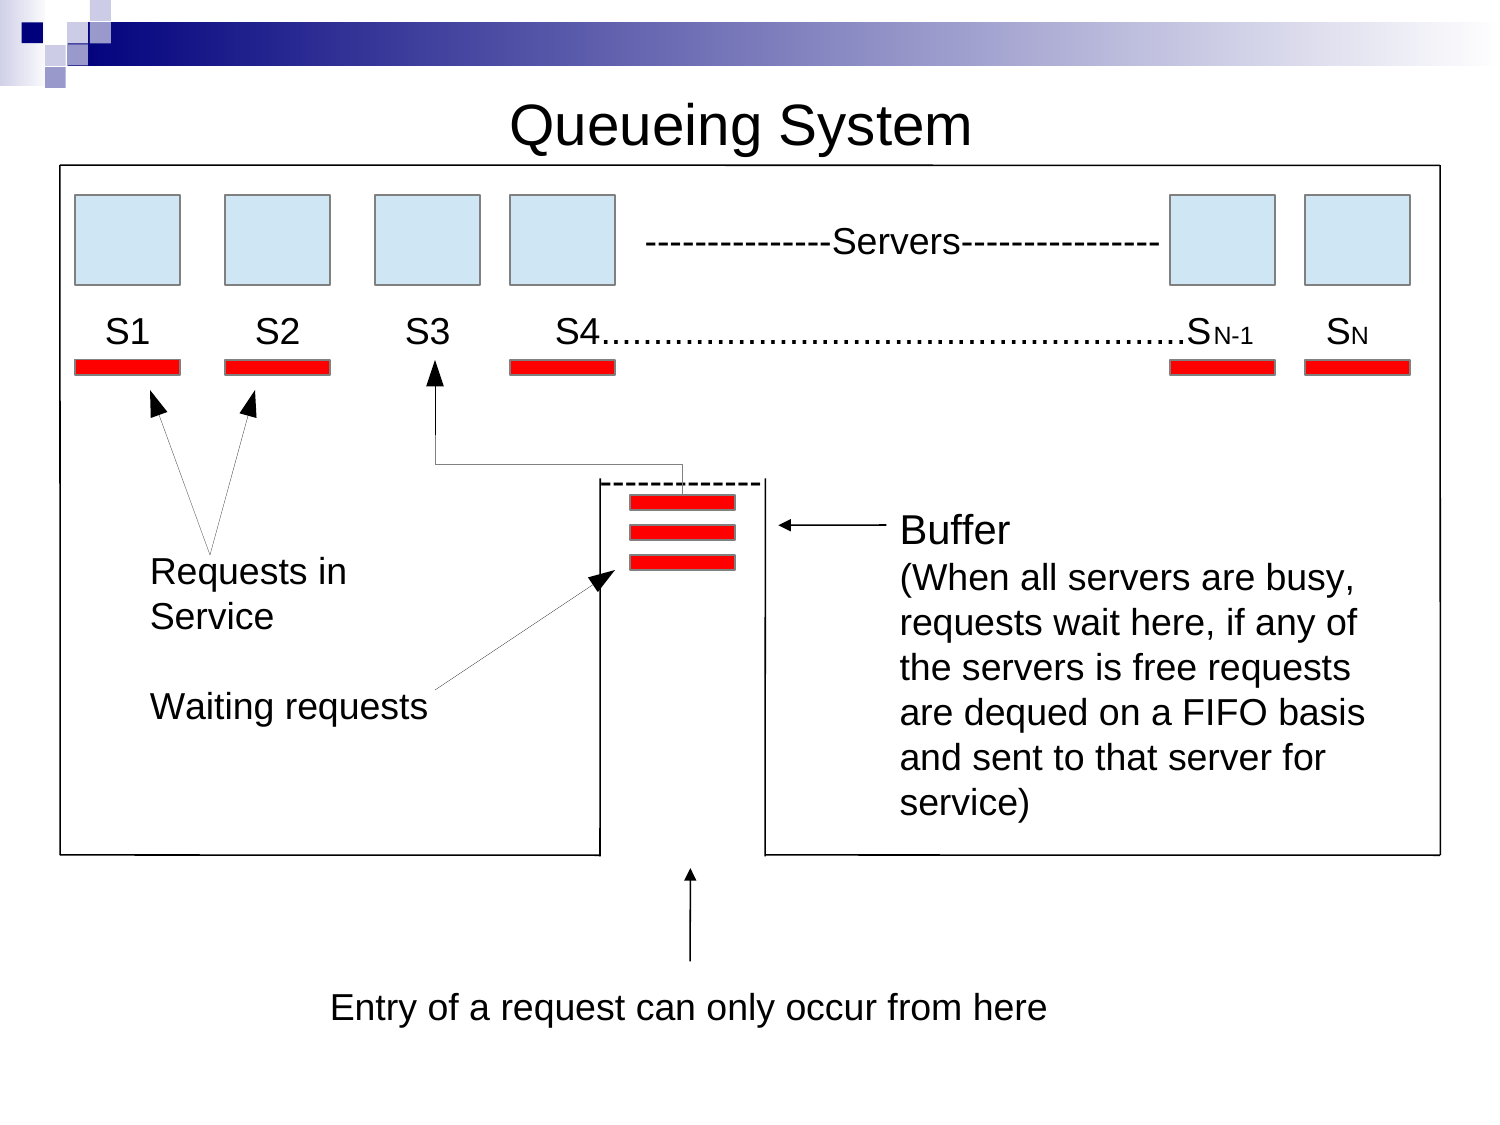

Queueing System
---------------Servers----------------
S1		S2		S3		S4........................................................SN-1	 SN
-------------
Buffer
(When all servers are busy, requests wait here, if any of the servers is free requests are dequed on a FIFO basis and sent to that server for service)
Requests in
Service
Waiting requests
Entry of a request can only occur from here